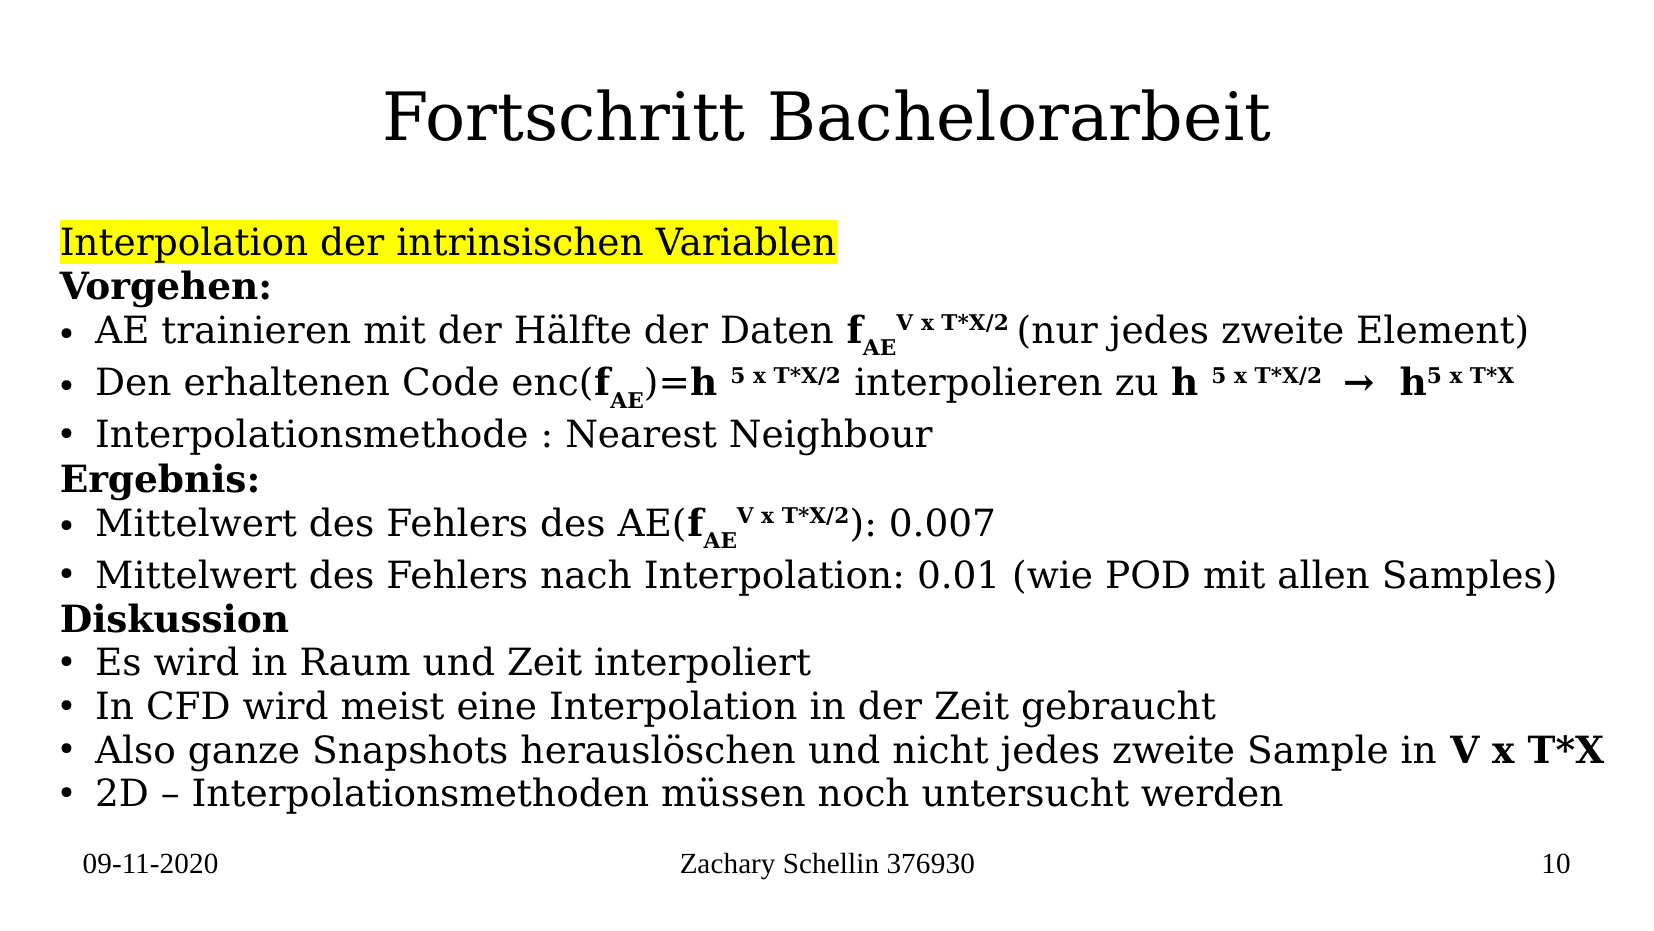

# Fortschritt Bachelorarbeit
Interpolation der intrinsischen Variablen
Vorgehen:
AE trainieren mit der Hälfte der Daten fAEV x T*X/2 (nur jedes zweite Element)
Den erhaltenen Code enc(fAE)=h 5 x T*X/2 interpolieren zu h 5 x T*X/2 → h5 x T*X
Interpolationsmethode : Nearest Neighbour
Ergebnis:
Mittelwert des Fehlers des AE(fAEV x T*X/2): 0.007
Mittelwert des Fehlers nach Interpolation: 0.01 (wie POD mit allen Samples)
Diskussion
Es wird in Raum und Zeit interpoliert
In CFD wird meist eine Interpolation in der Zeit gebraucht
Also ganze Snapshots herauslöschen und nicht jedes zweite Sample in V x T*X
2D – Interpolationsmethoden müssen noch untersucht werden
09-11-2020
Zachary Schellin 376930
10